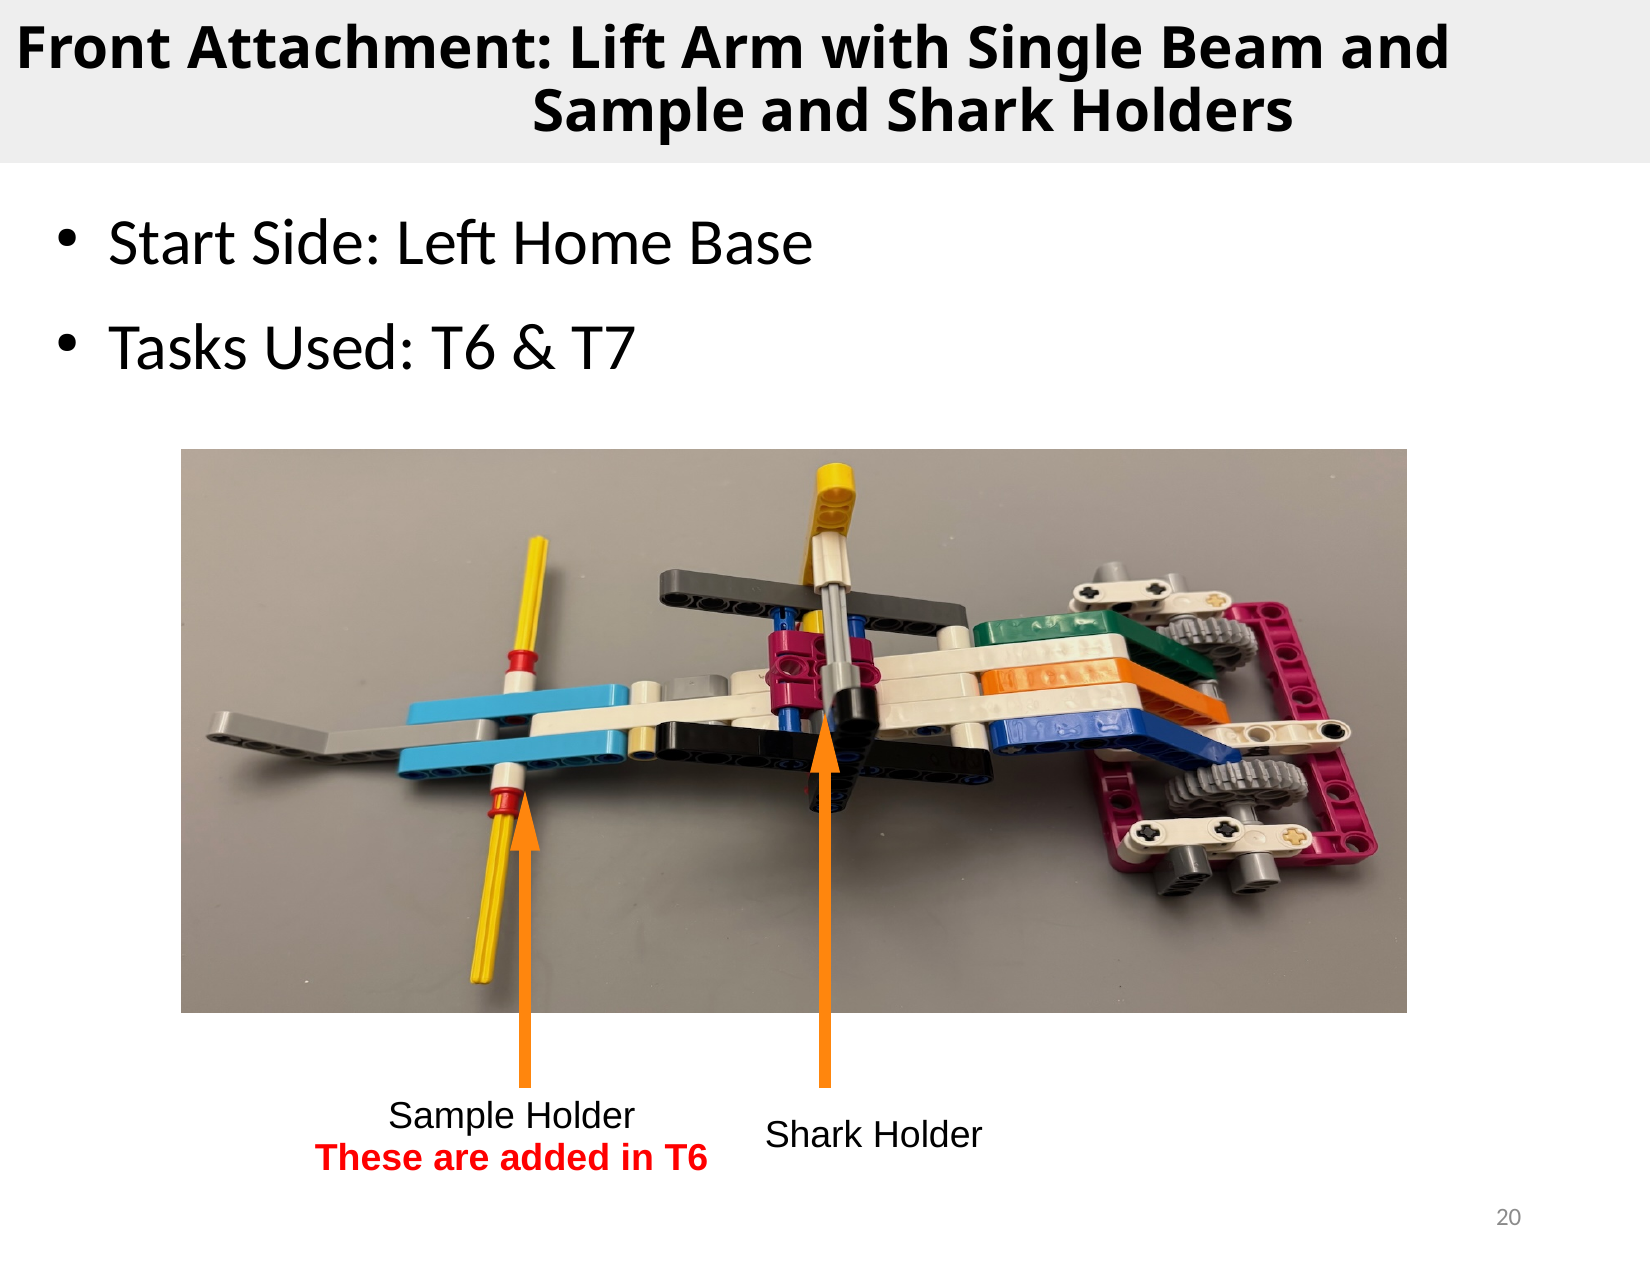

Front Attachment: Lift Arm with Single Beam and
 Sample and Shark Holders
# Start Side: Left Home Base
Tasks Used: T6 & T7
Sample Holder
These are added in T6
Shark Holder
20